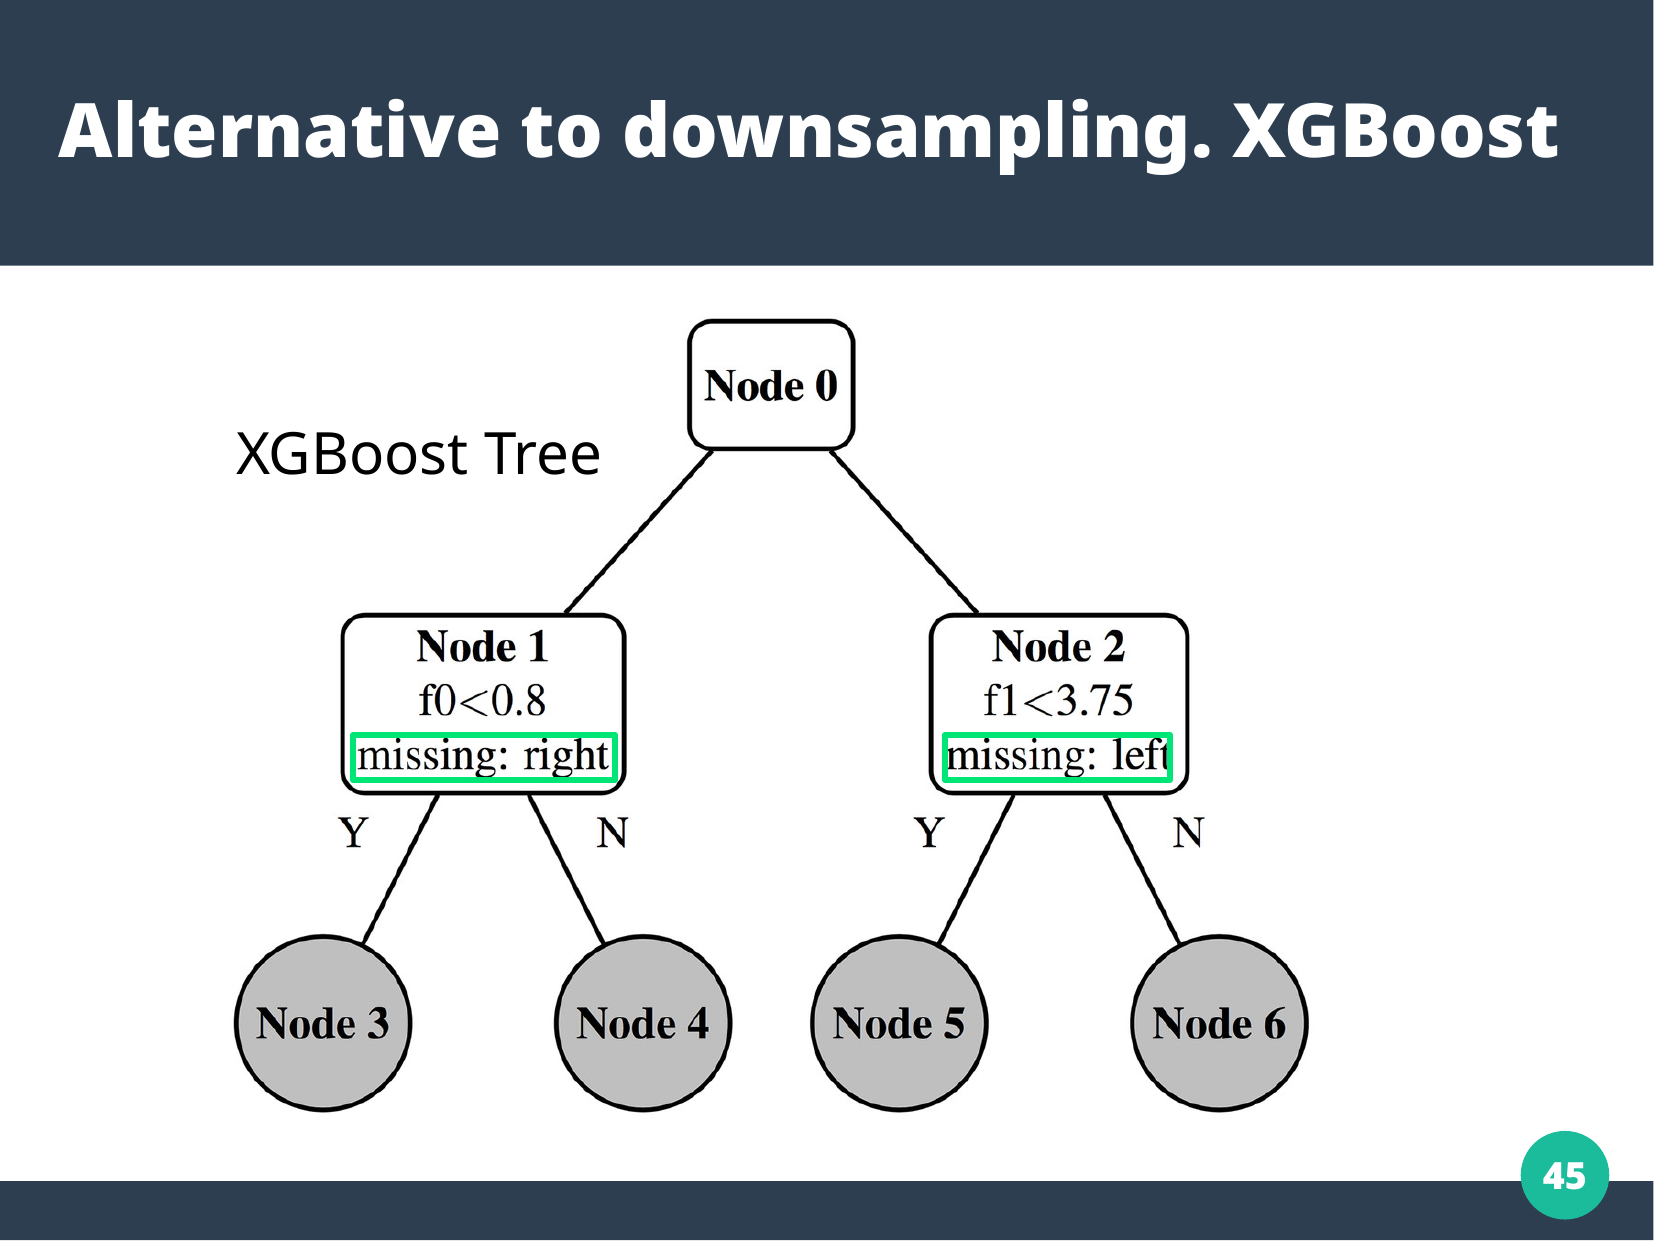

# Alternative to downsampling. XGBoost
XGBoost Tree
45